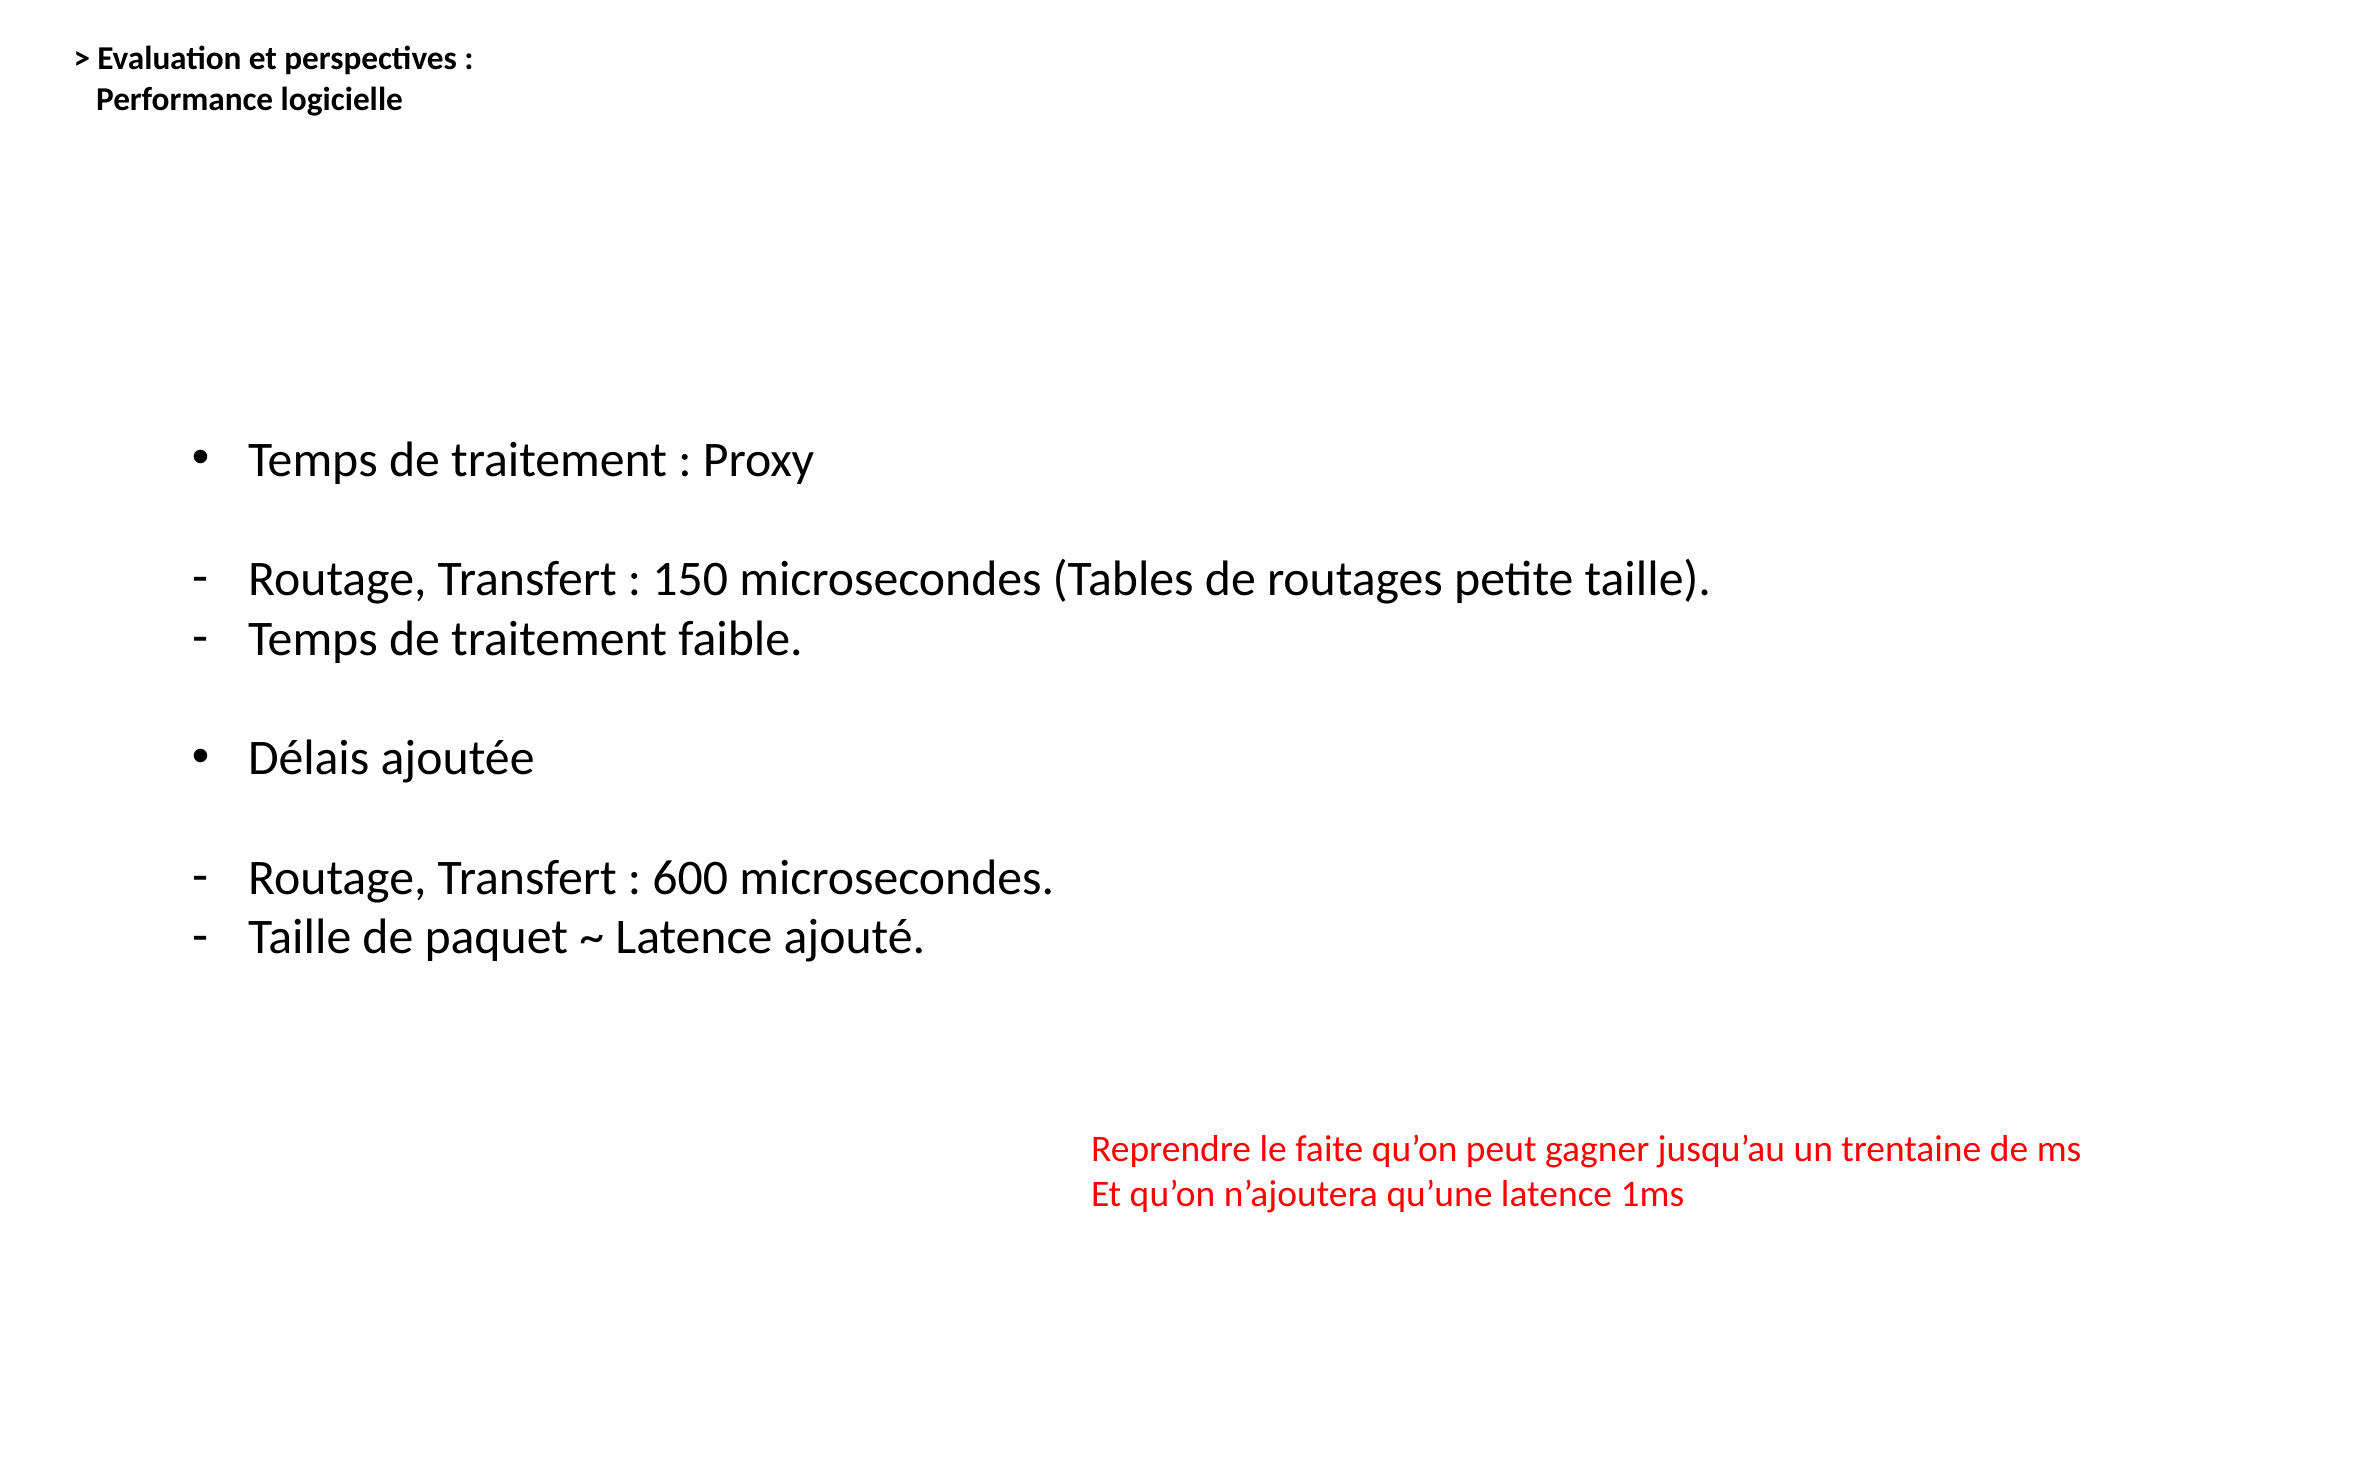

> Evaluation et perspectives :
 Performance logicielle
Temps de traitement : Proxy
Routage, Transfert : 150 microsecondes (Tables de routages petite taille).
Temps de traitement faible.
Délais ajoutée
Routage, Transfert : 600 microsecondes.
Taille de paquet ~ Latence ajouté.
Reprendre le faite qu’on peut gagner jusqu’au un trentaine de ms
Et qu’on n’ajoutera qu’une latence 1ms